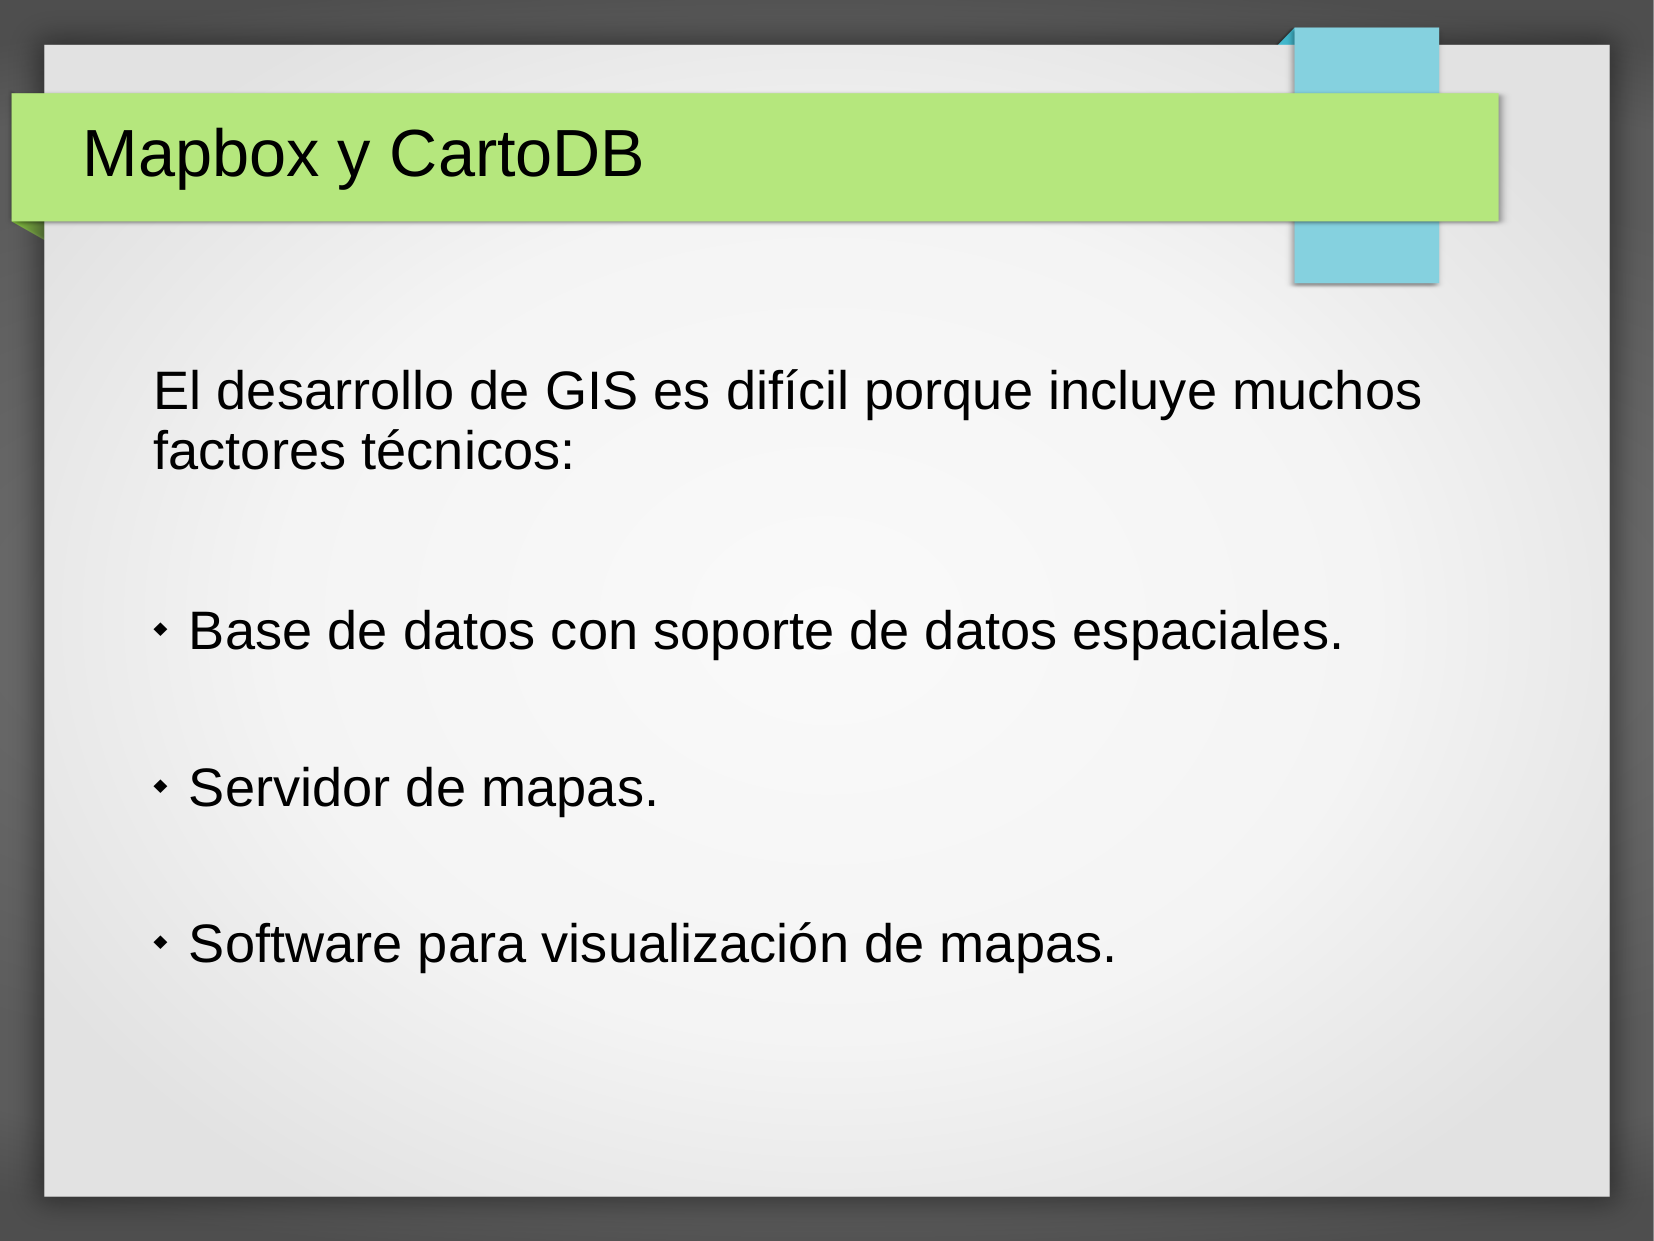

# Mapbox y CartoDB
El desarrollo de GIS es difícil porque incluye muchos factores técnicos:
Base de datos con soporte de datos espaciales.
Servidor de mapas.
Software para visualización de mapas.